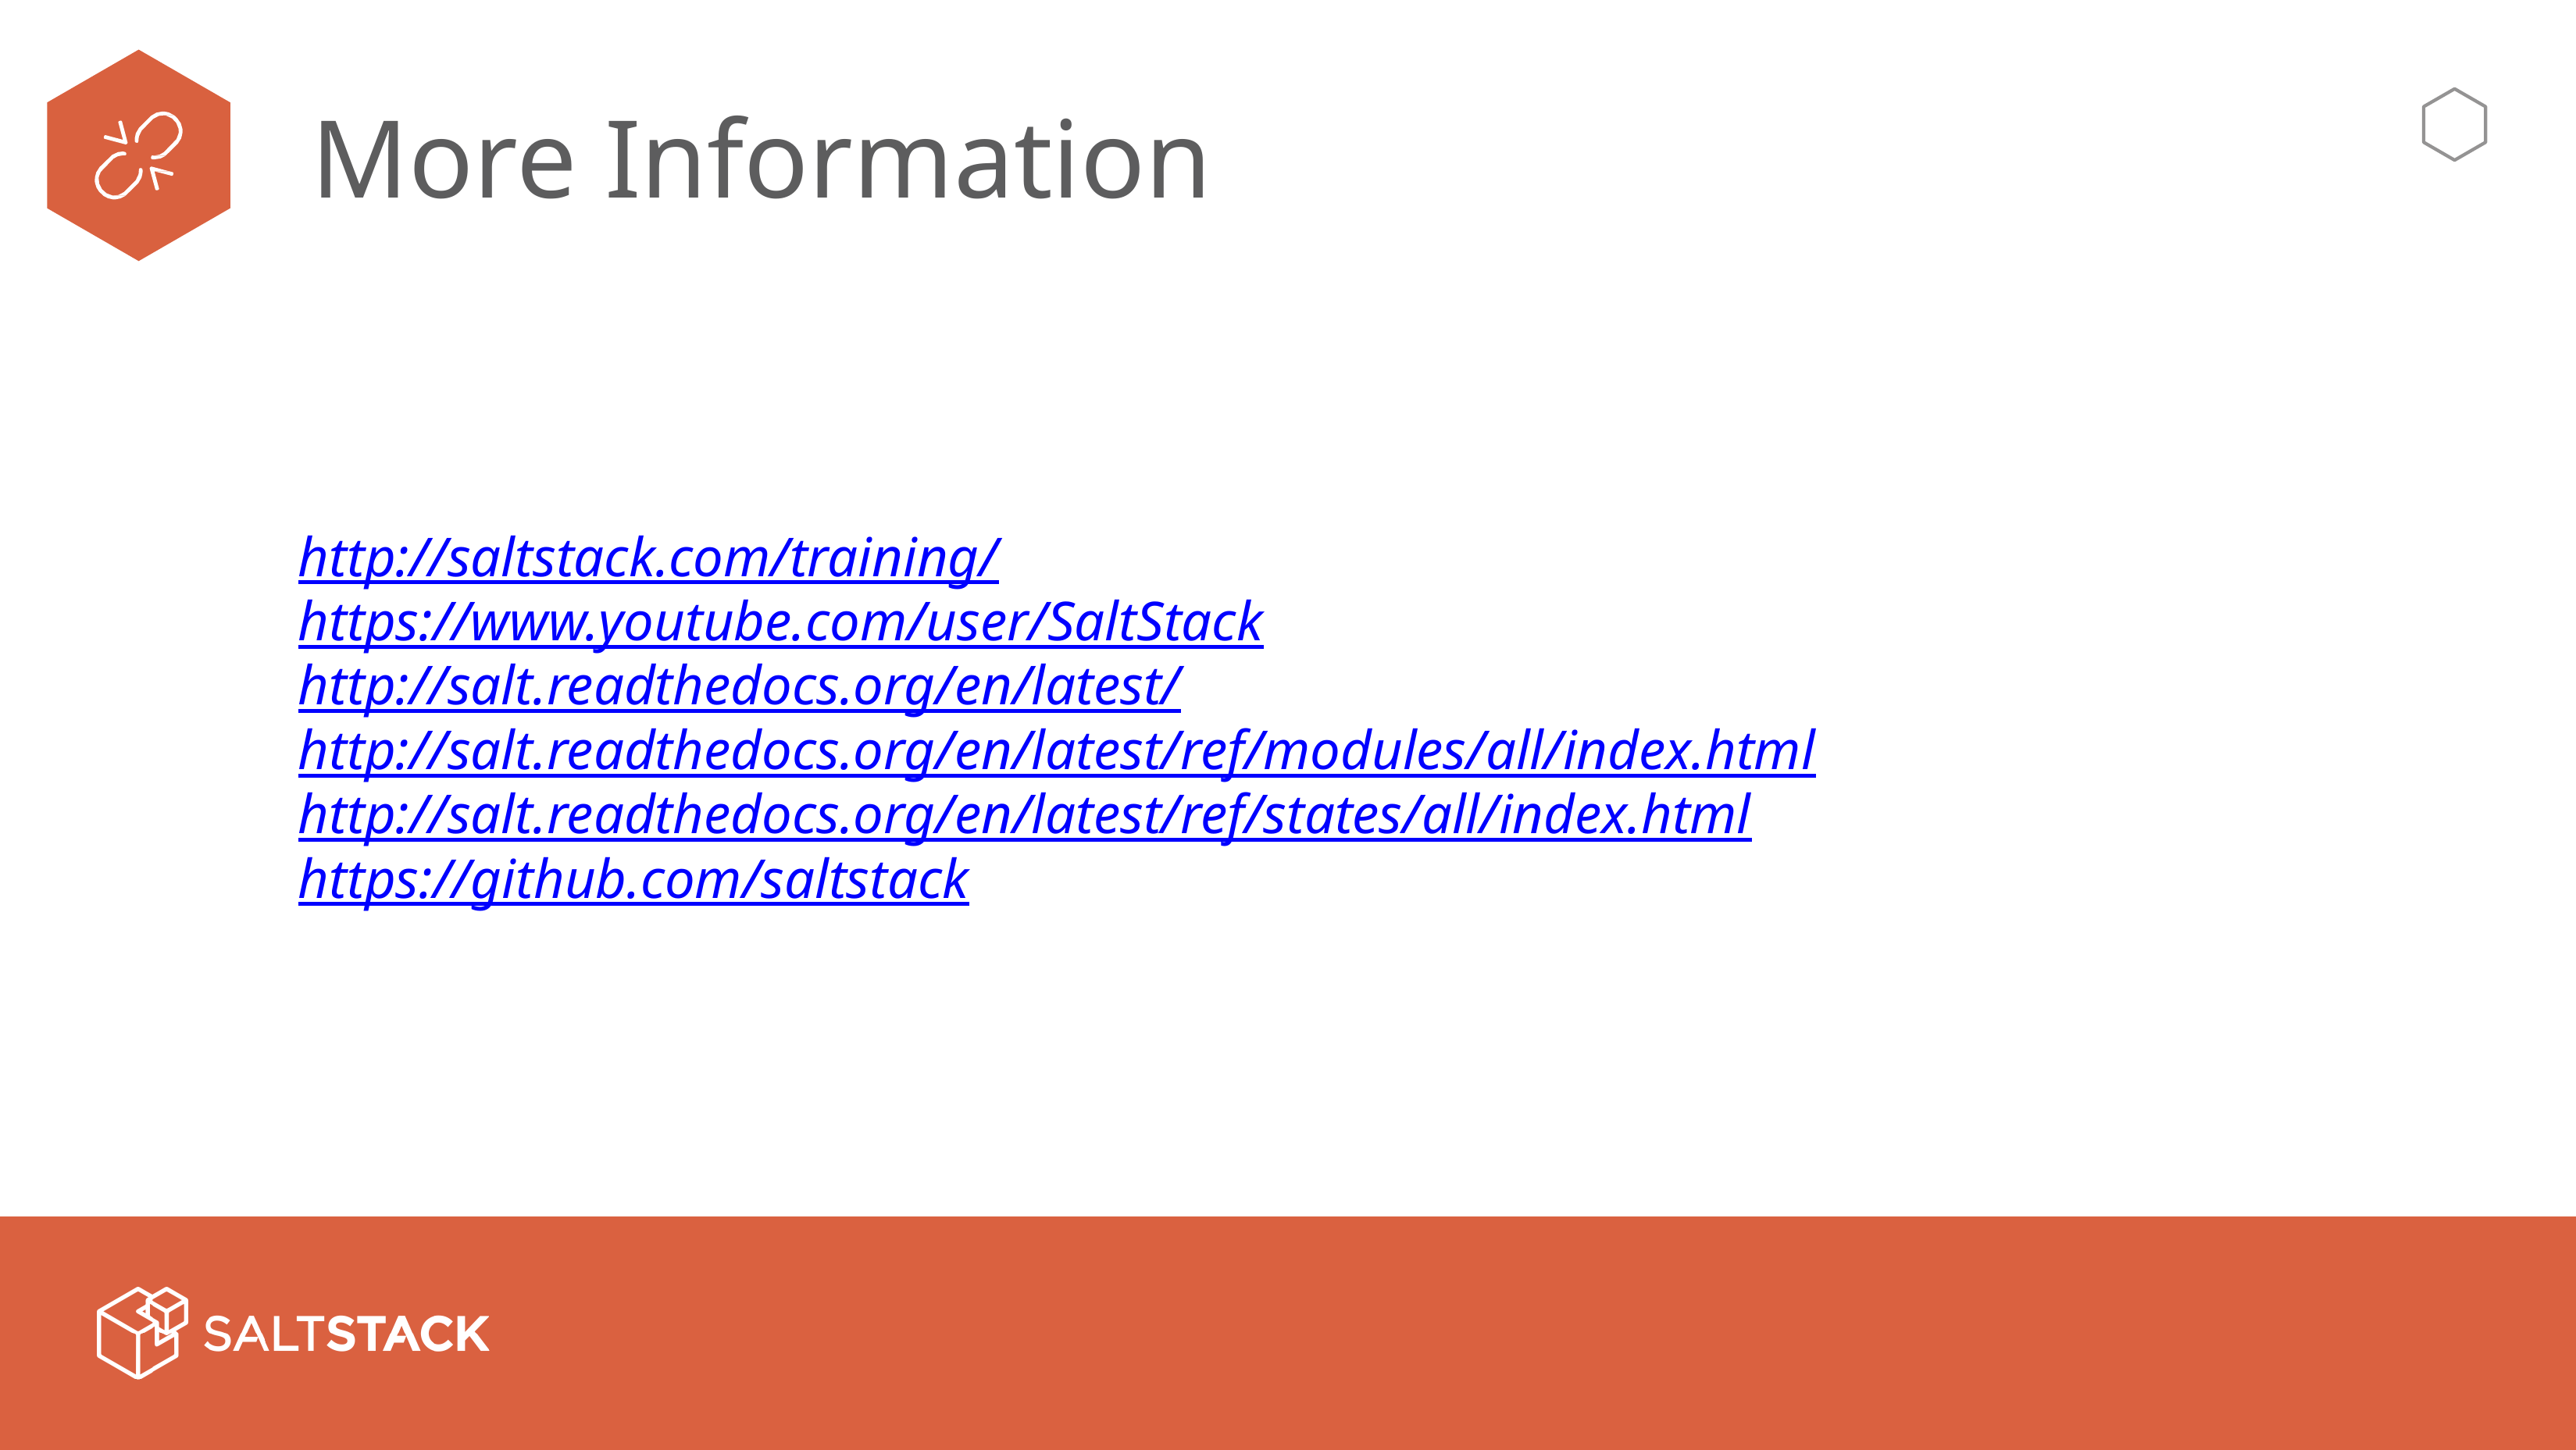

More Information
http://saltstack.com/training/
https://www.youtube.com/user/SaltStack
http://salt.readthedocs.org/en/latest/
http://salt.readthedocs.org/en/latest/ref/modules/all/index.html
http://salt.readthedocs.org/en/latest/ref/states/all/index.html
https://github.com/saltstack
Mark Hopper, Solution Consultant
801-506-6994| mhopper@saltstack.com
Katarri Washington, Account Executive
801-305-3330| katarri@saltstack.com